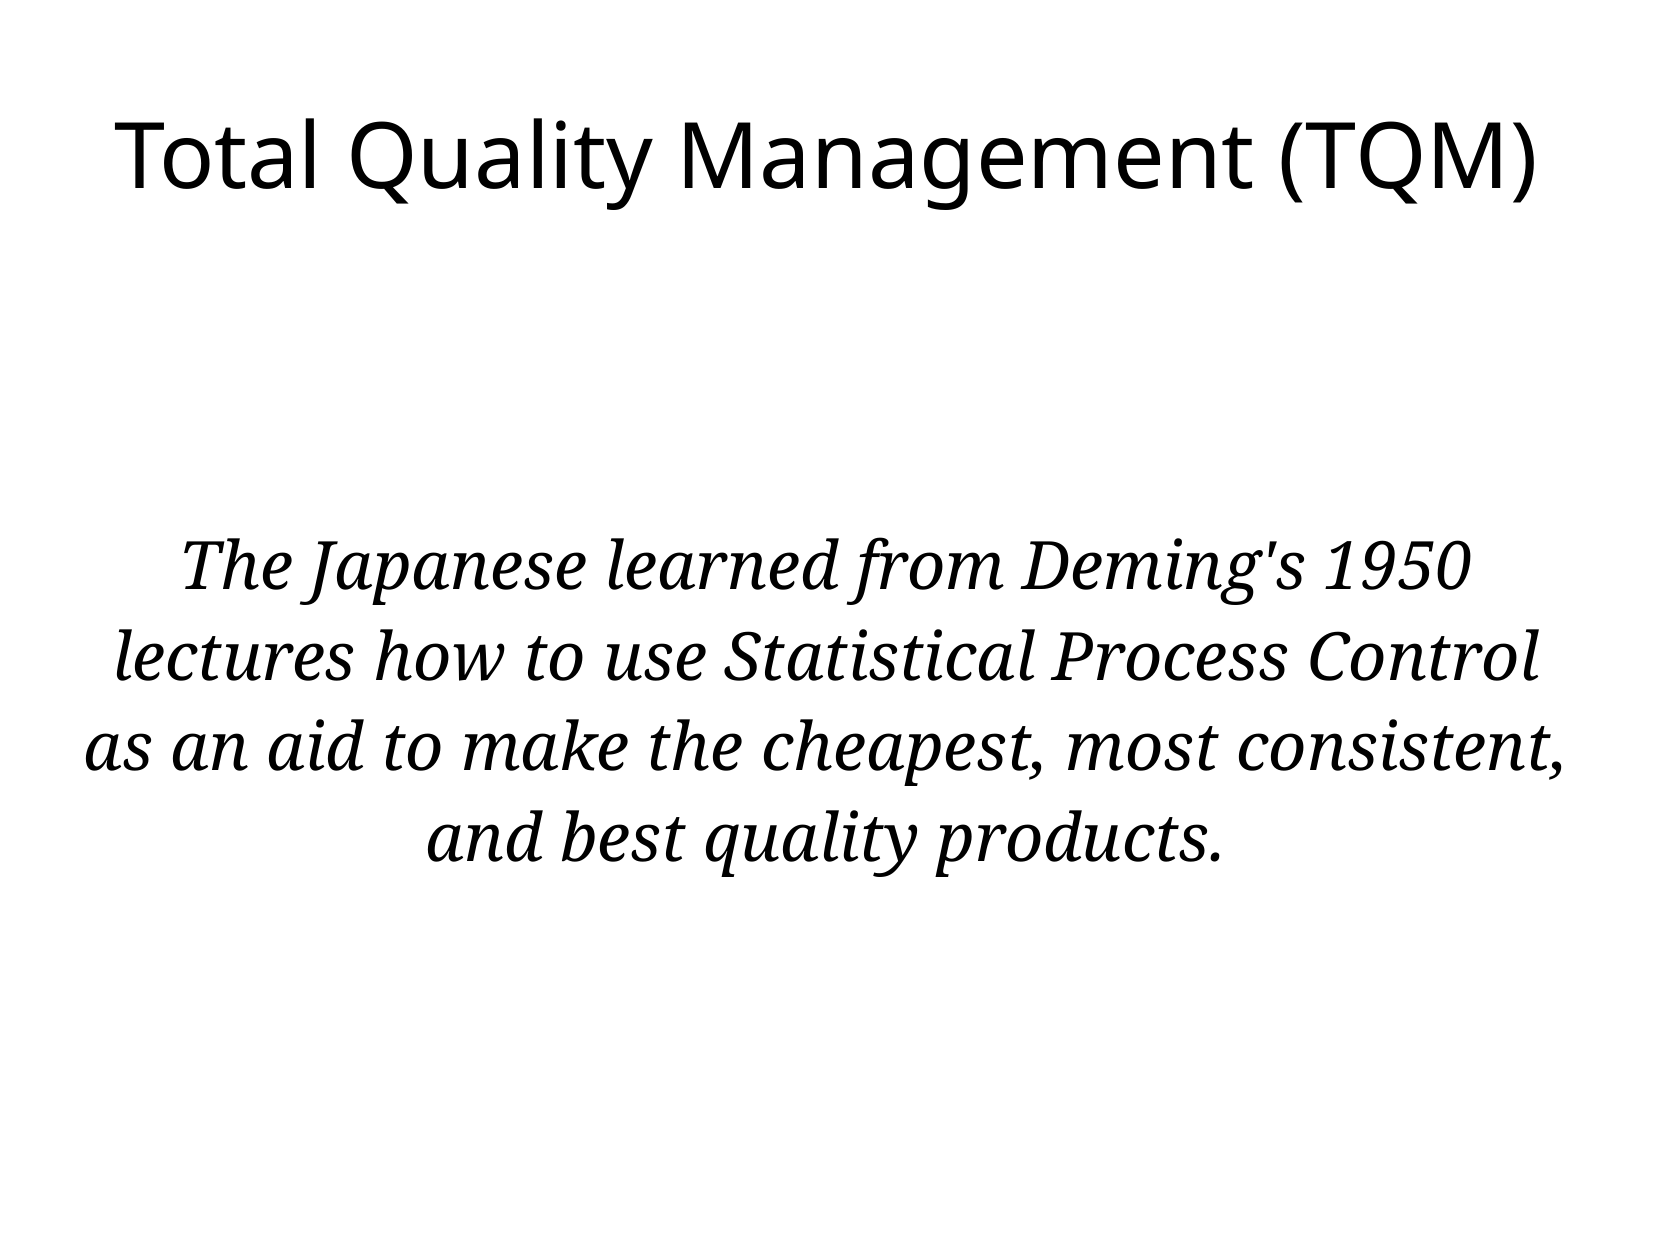

# Total Quality Management (TQM)
The Japanese learned from Deming's 1950 lectures how to use Statistical Process Control as an aid to make the cheapest, most consistent, and best quality products.